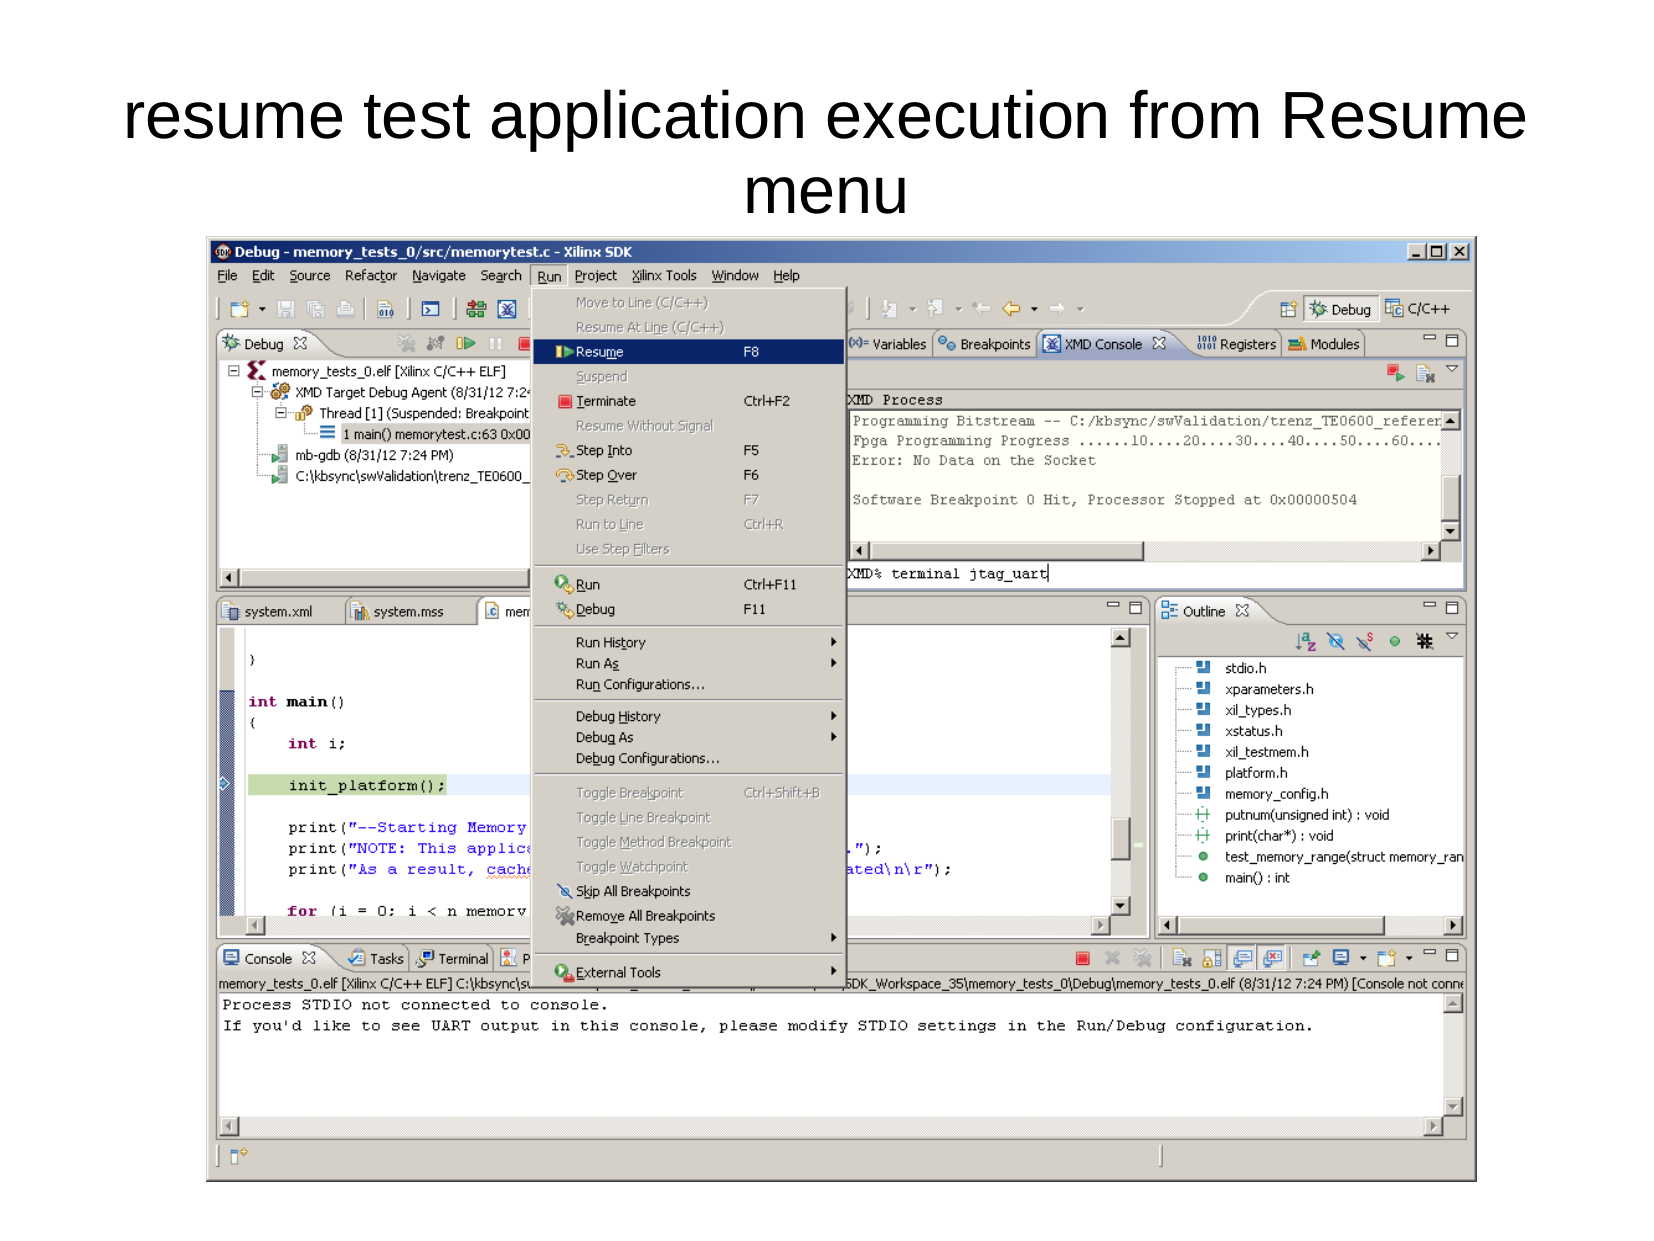

# resume test application execution from Resume menu